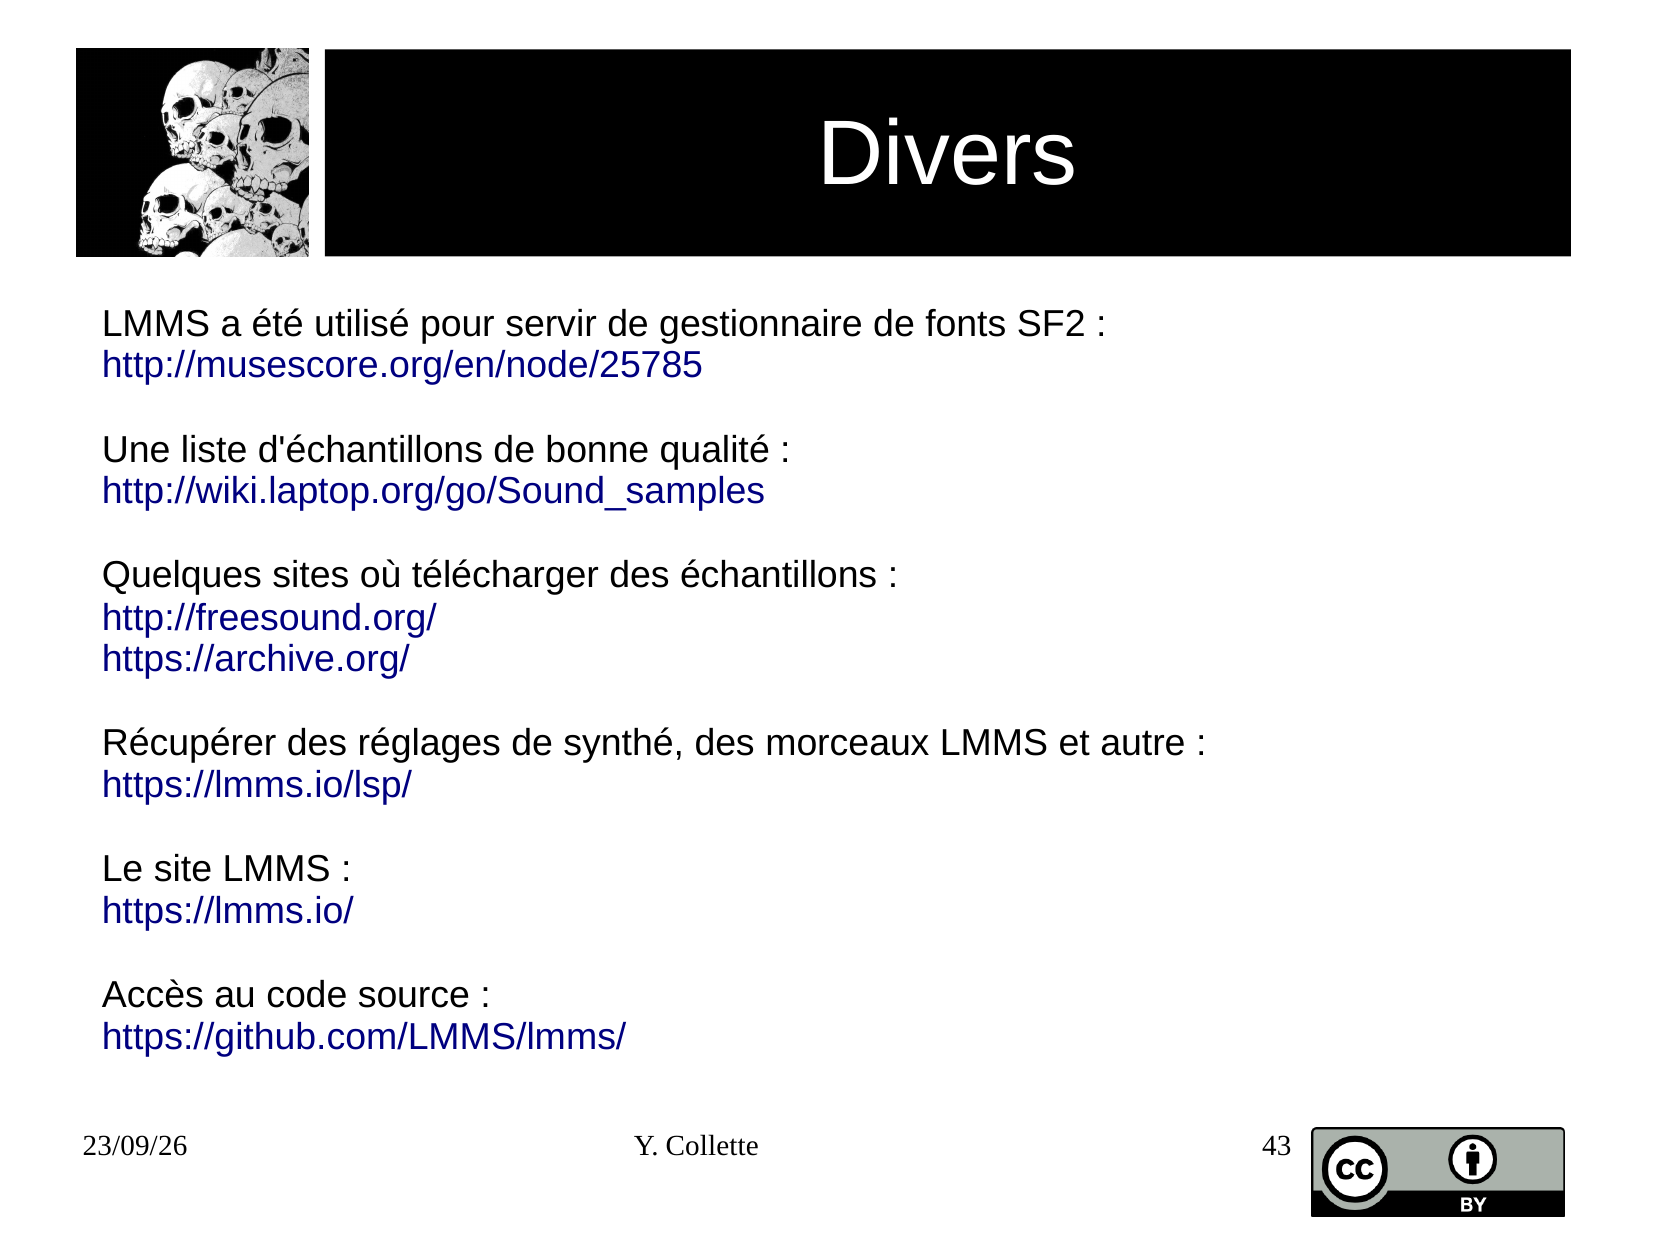

# Divers
LMMS a été utilisé pour servir de gestionnaire de fonts SF2 :
http://musescore.org/en/node/25785
Une liste d'échantillons de bonne qualité :
http://wiki.laptop.org/go/Sound_samples
Quelques sites où télécharger des échantillons :
http://freesound.org/
https://archive.org/
Récupérer des réglages de synthé, des morceaux LMMS et autre :
https://lmms.io/lsp/
Le site LMMS :
https://lmms.io/
Accès au code source :
https://github.com/LMMS/lmms/
Y. Collette
43